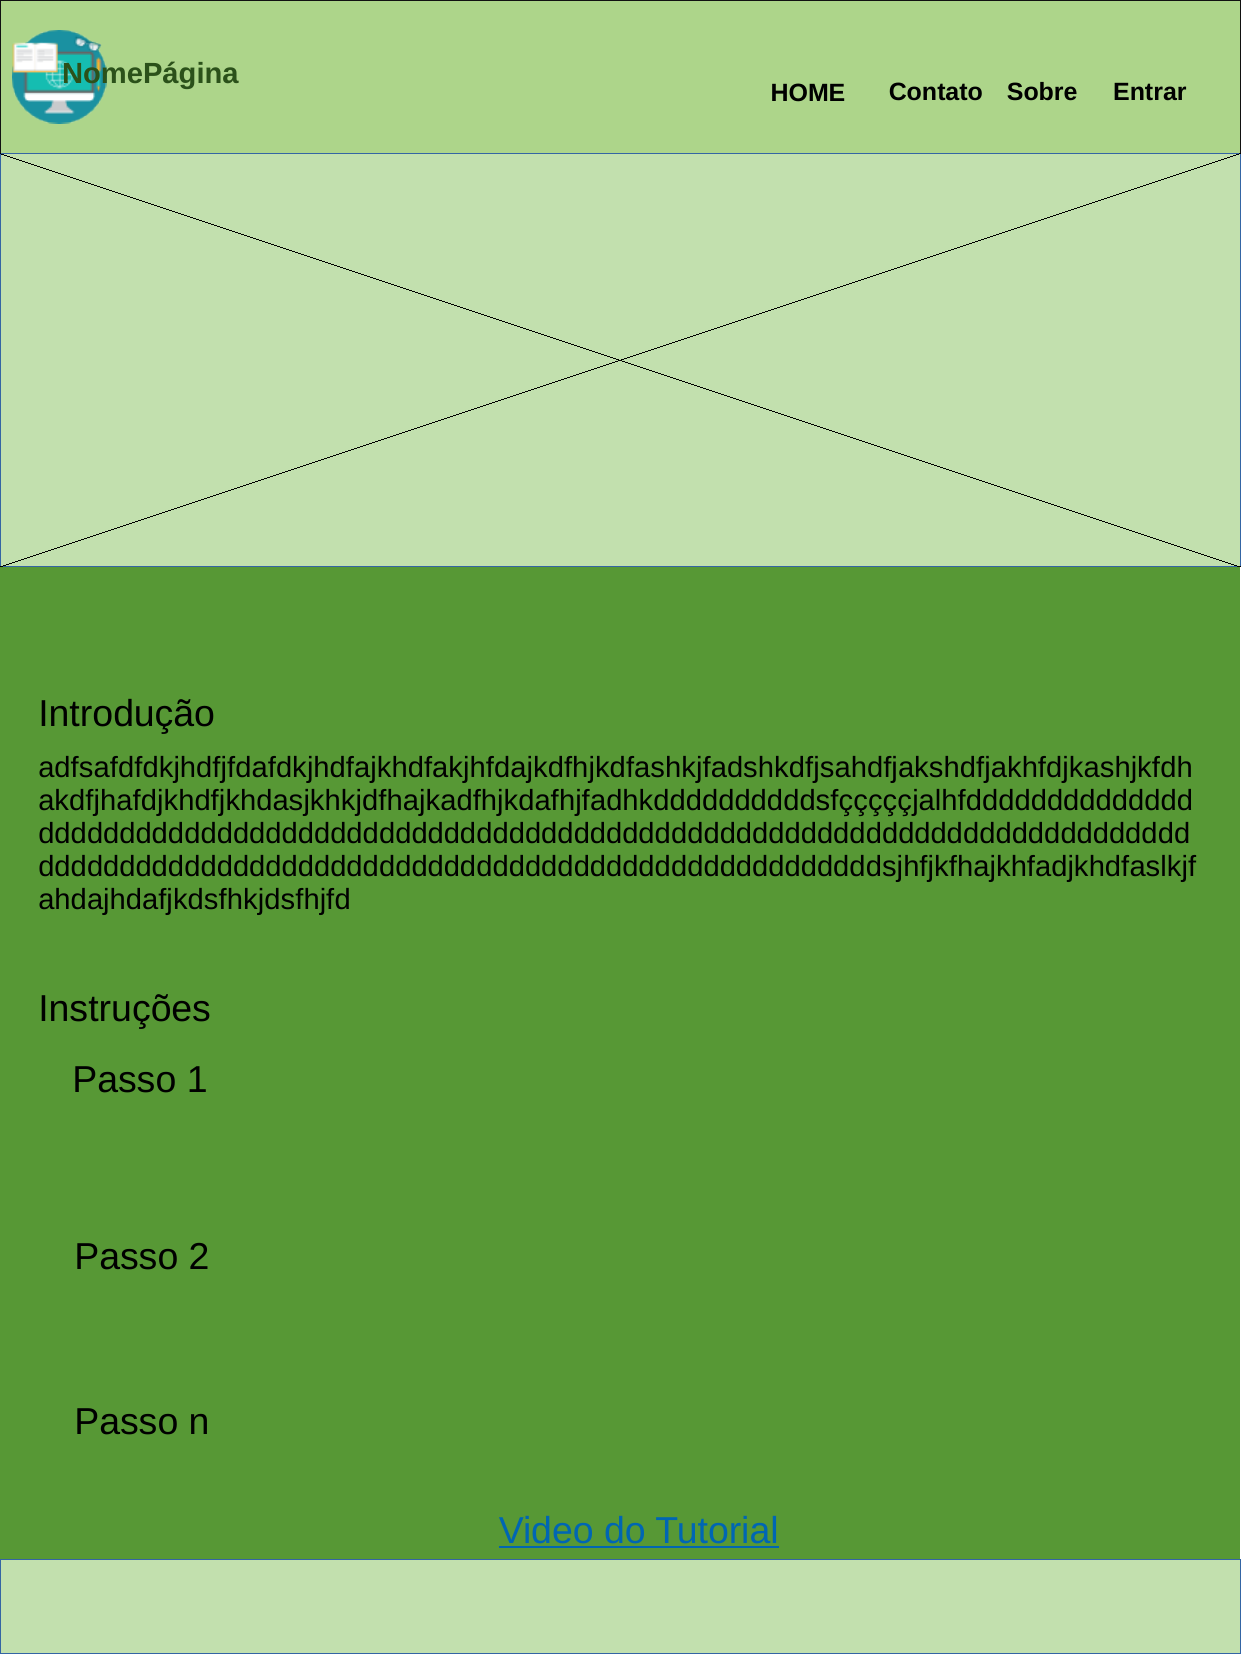

NomePágina
Contato
Sobre
Entrar
HOME
Introdução
adfsafdfdkjhdfjfdafdkjhdfajkhdfakjhfdajkdfhjkdfashkjfadshkdfjsahdfjakshdfjakhfdjkashjkfdhakdfjhafdjkhdfjkhdasjkhkjdfhajkadfhjkdafhjfadhkddddddddddsfçççççjalhfdddddddddddddddddddddddddddddddddddddddddddddddddddddddddddddddddddddddddddddddddddddddddddddddddddddddddddddddddddddddddddddddddddddddddsjhfjkfhajkhfadjkhdfaslkjfahdajhdafjkdsfhkjdsfhjfd
Instruções
Passo 1
Passo 2
Passo n
Video do Tutorial